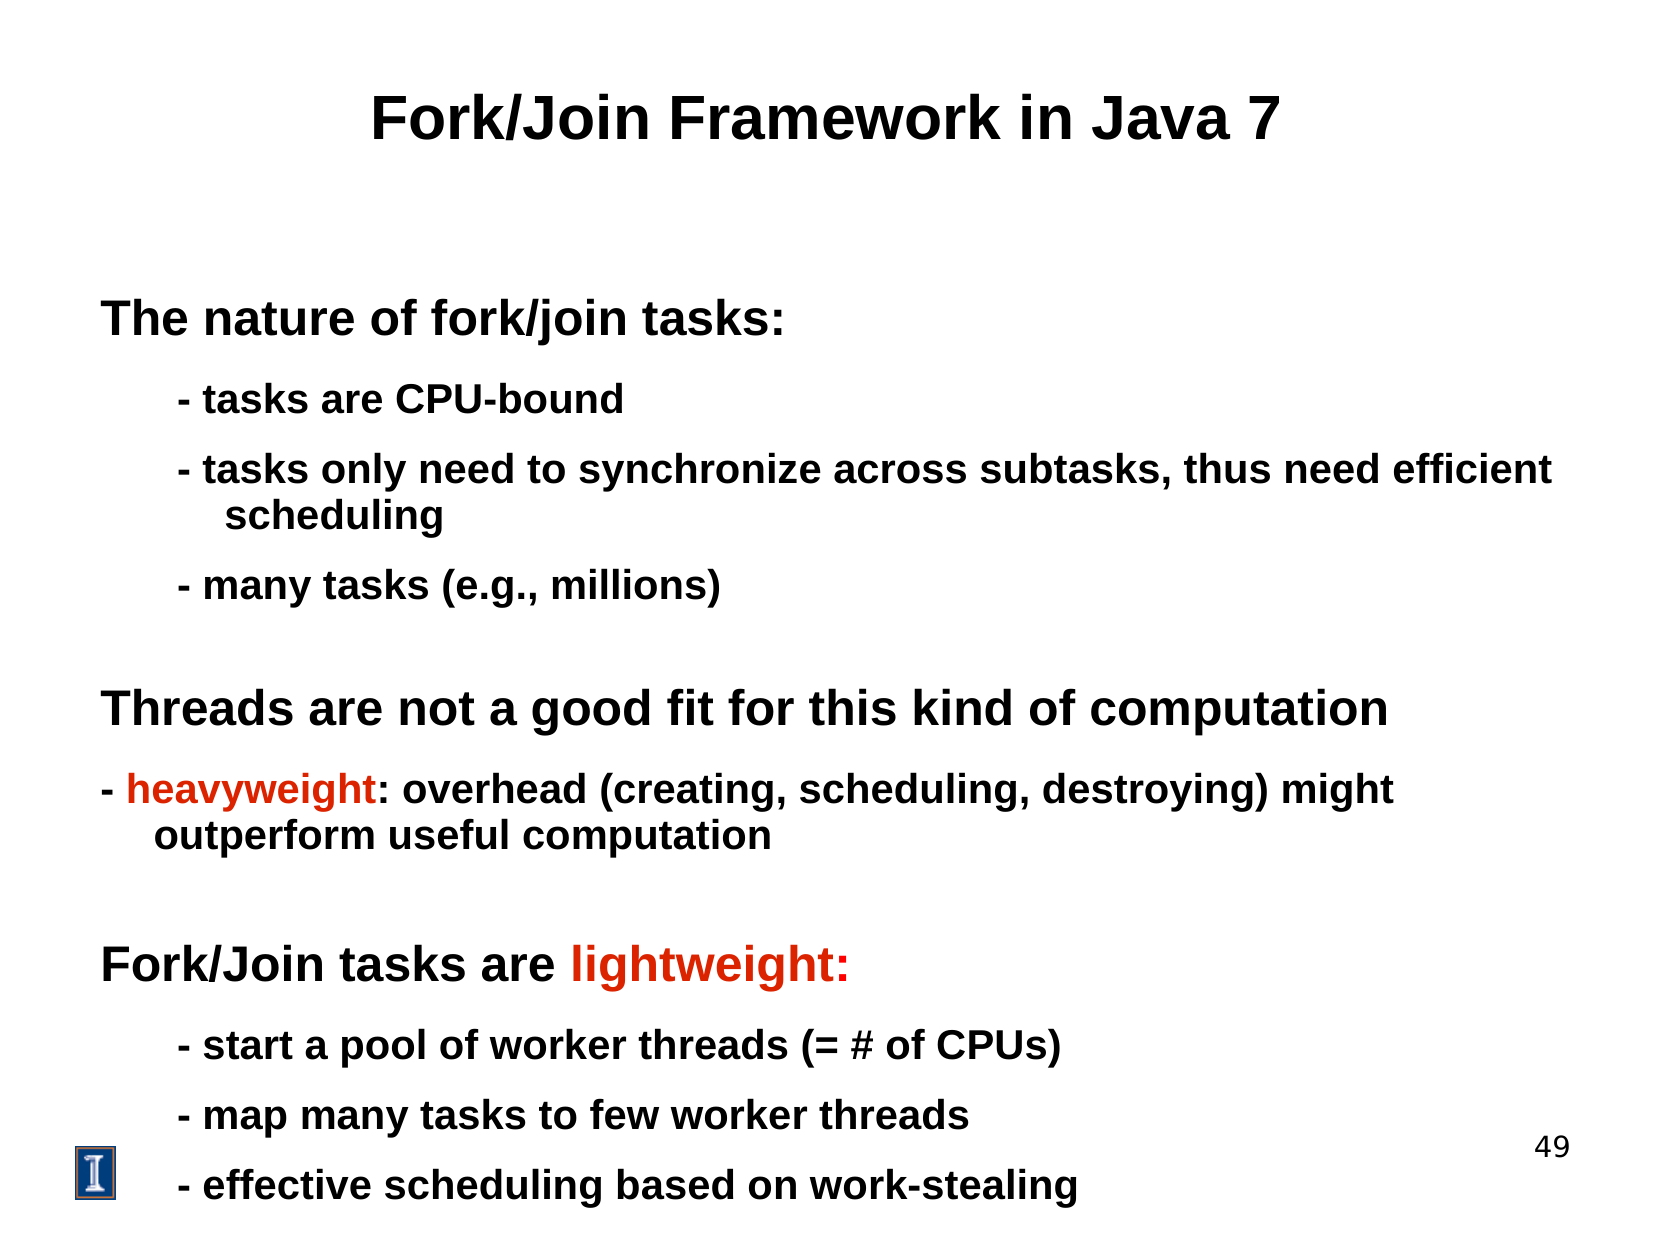

# Fork/Join Framework in Java 7
The nature of fork/join tasks:
- tasks are CPU-bound
- tasks only need to synchronize across subtasks, thus need efficient scheduling
- many tasks (e.g., millions)
Threads are not a good fit for this kind of computation
- heavyweight: overhead (creating, scheduling, destroying) might outperform useful computation
Fork/Join tasks are lightweight:
- start a pool of worker threads (= # of CPUs)
- map many tasks to few worker threads
- effective scheduling based on work-stealing
49